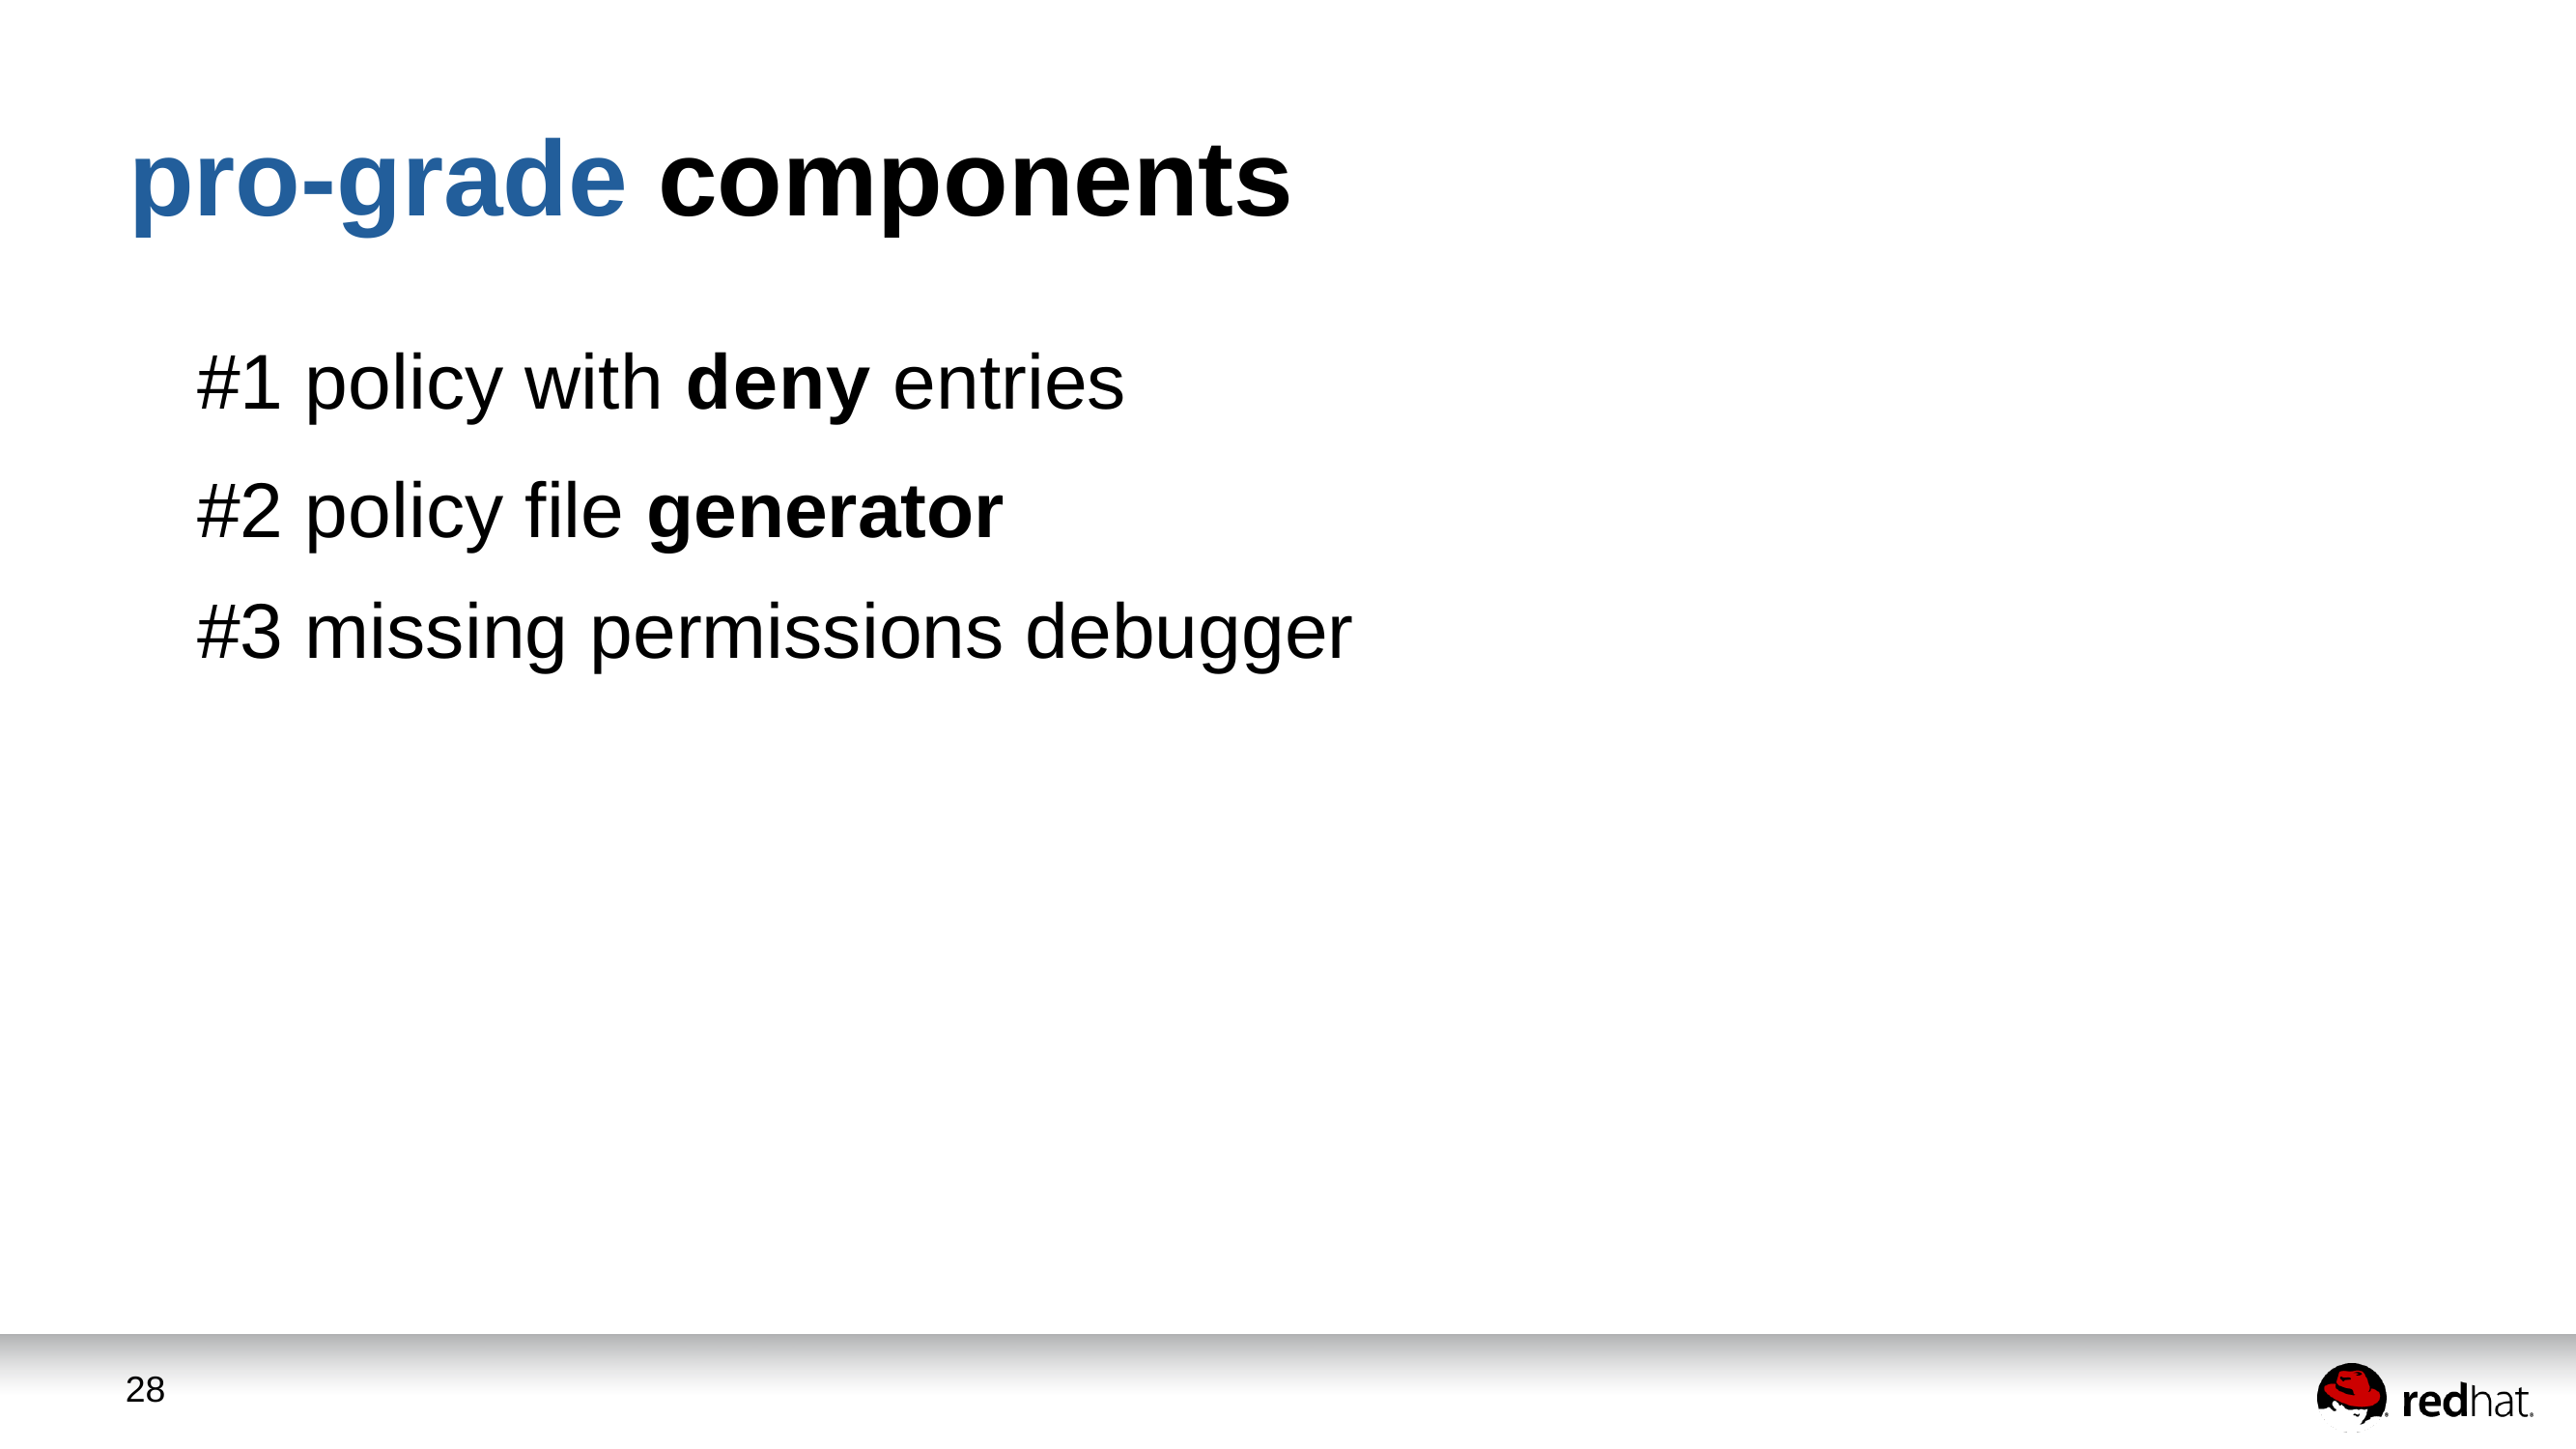

# pro-grade components
#1 policy with deny entries
#2 policy file generator
#3 missing permissions debugger
28